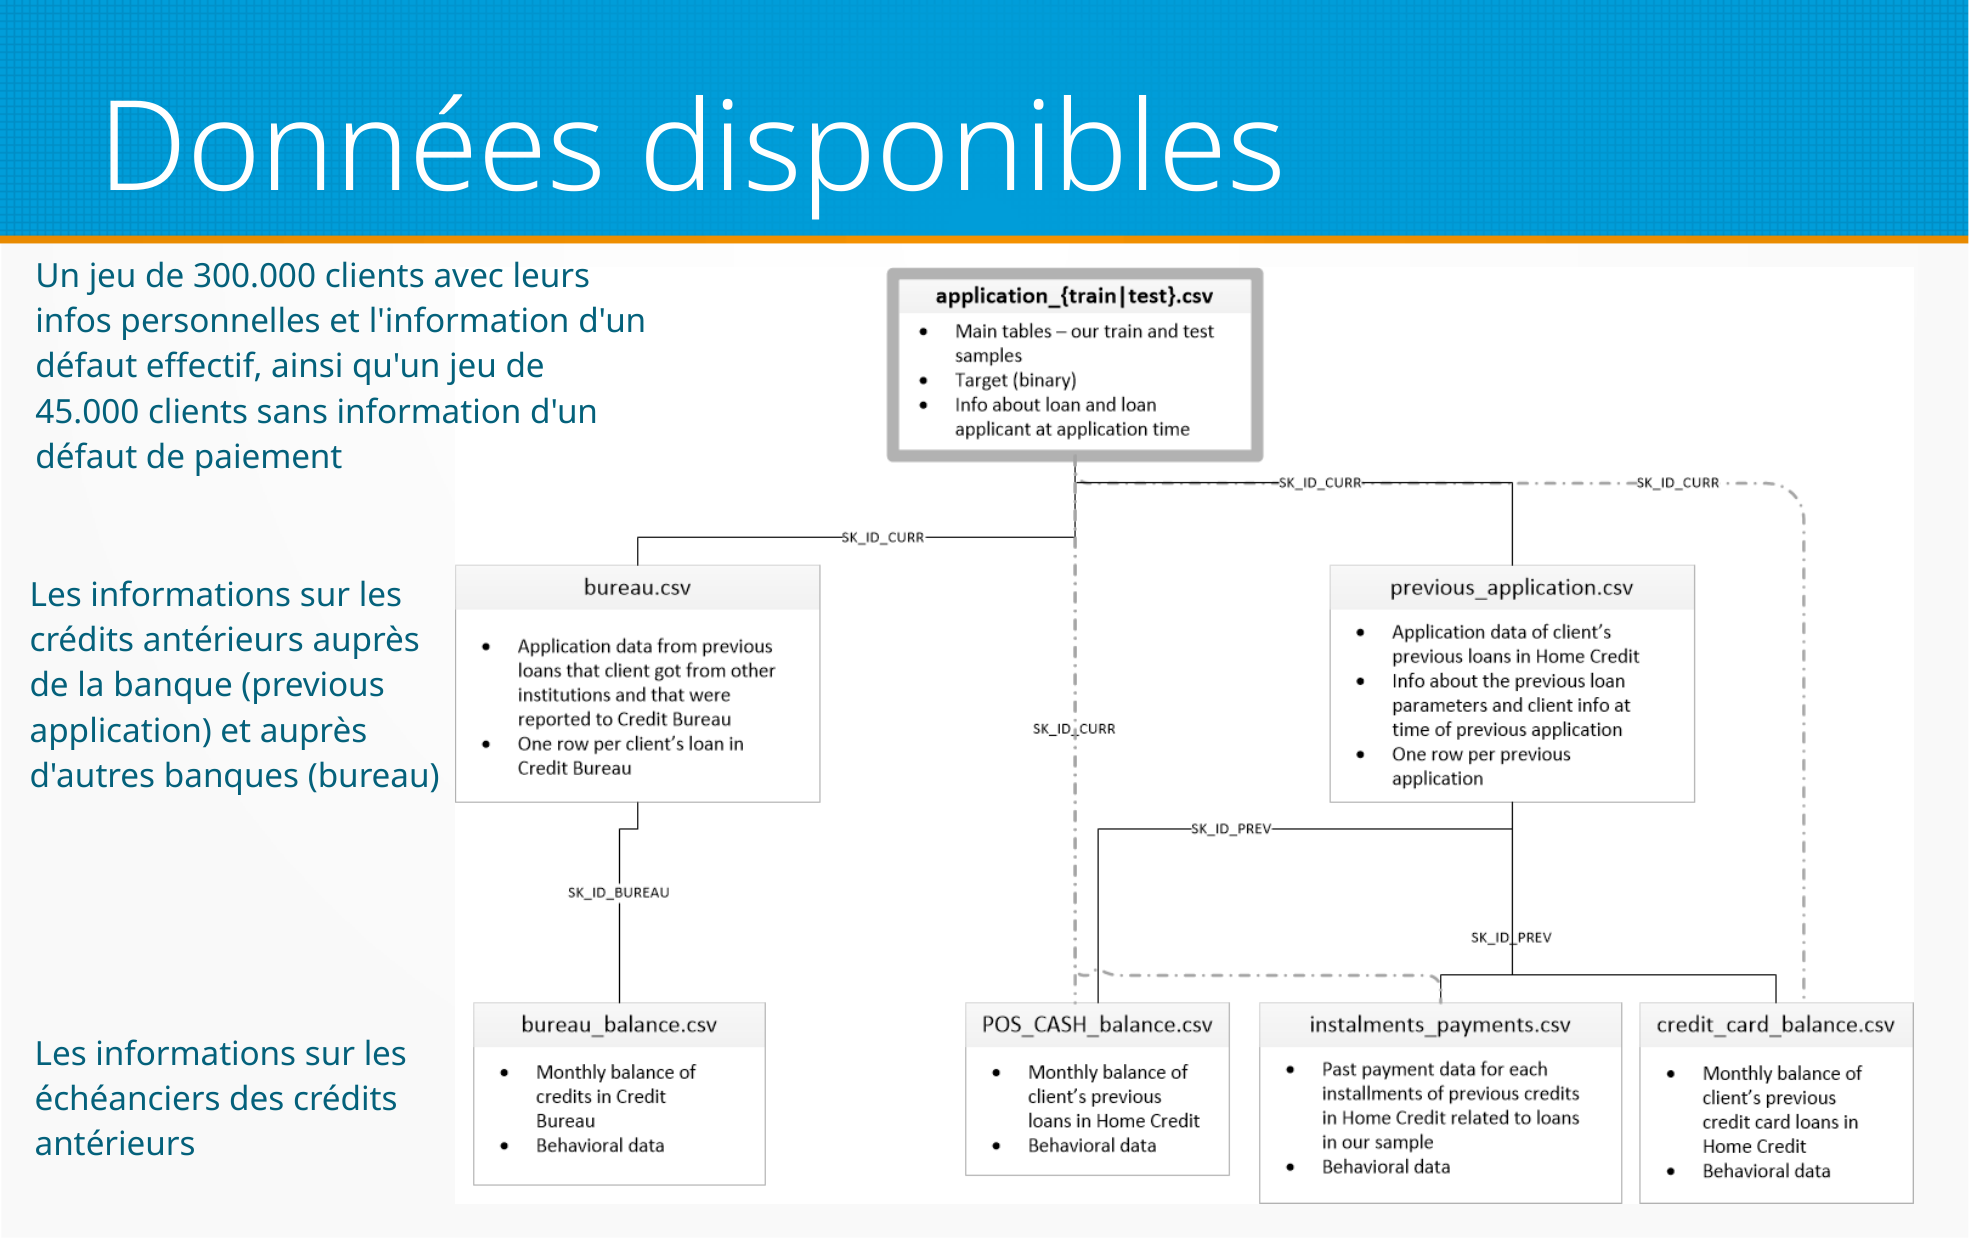

# Données disponibles
Un jeu de 300.000 clients avec leurs infos personnelles et l'information d'un défaut effectif, ainsi qu'un jeu de 45.000 clients sans information d'un défaut de paiement
Les informations sur les crédits antérieurs auprès de la banque (previous application) et auprès d'autres banques (bureau)
Les informations sur les échéanciers des crédits antérieurs
4